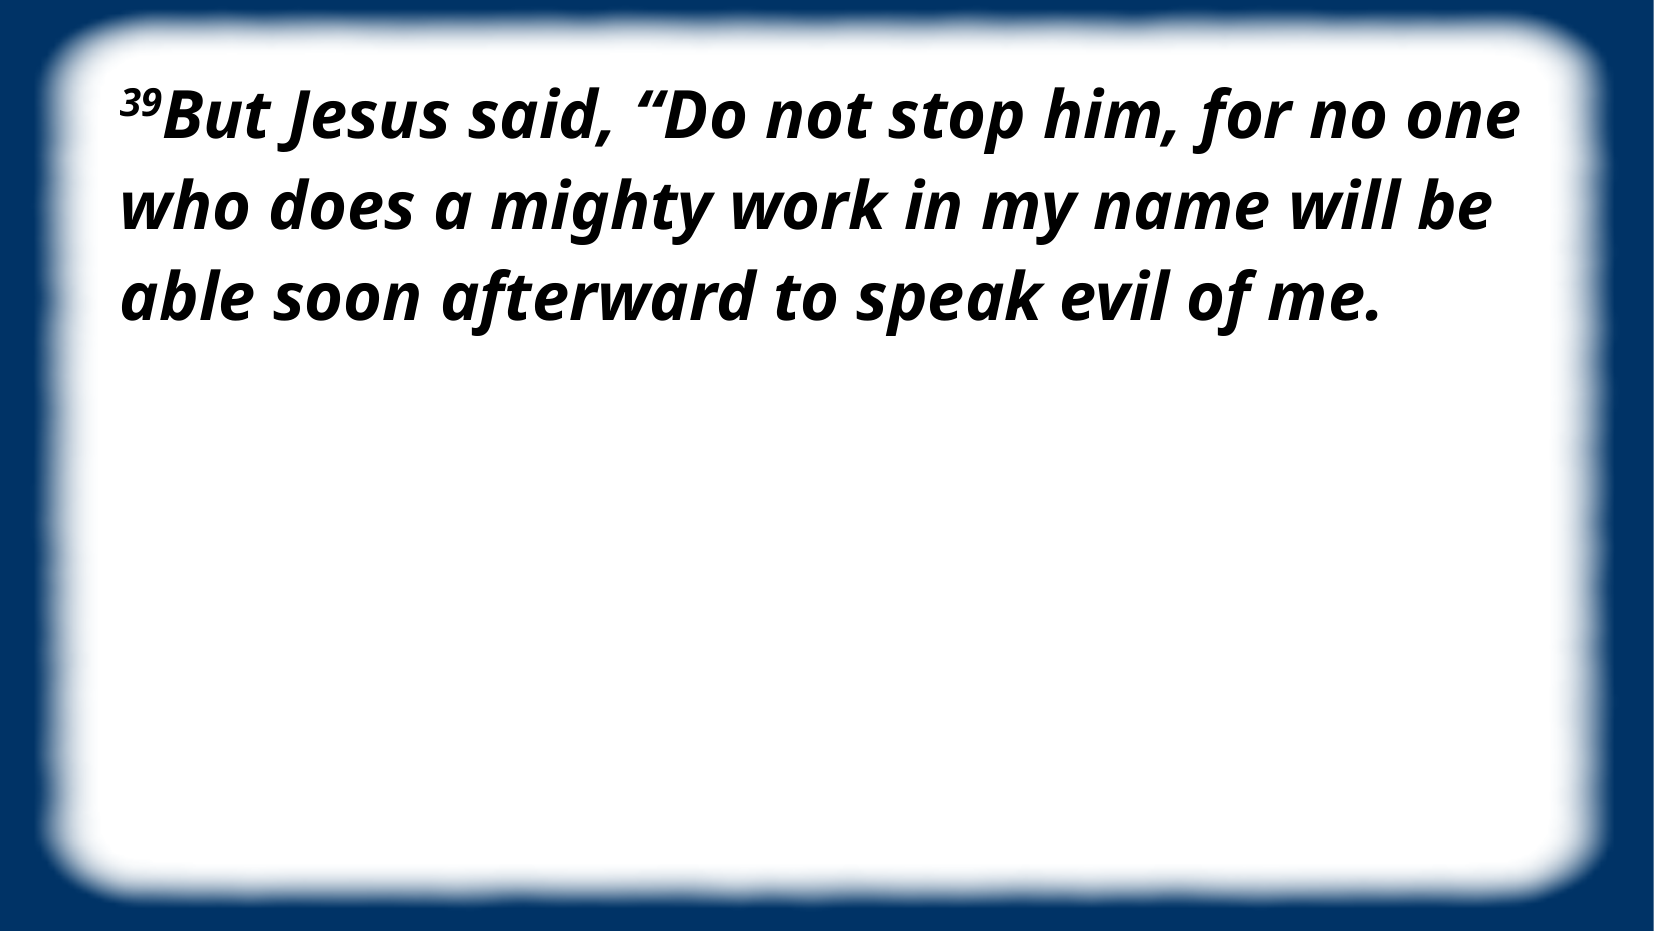

39But Jesus said, “Do not stop him, for no one who does a mighty work in my name will be able soon afterward to speak evil of me.